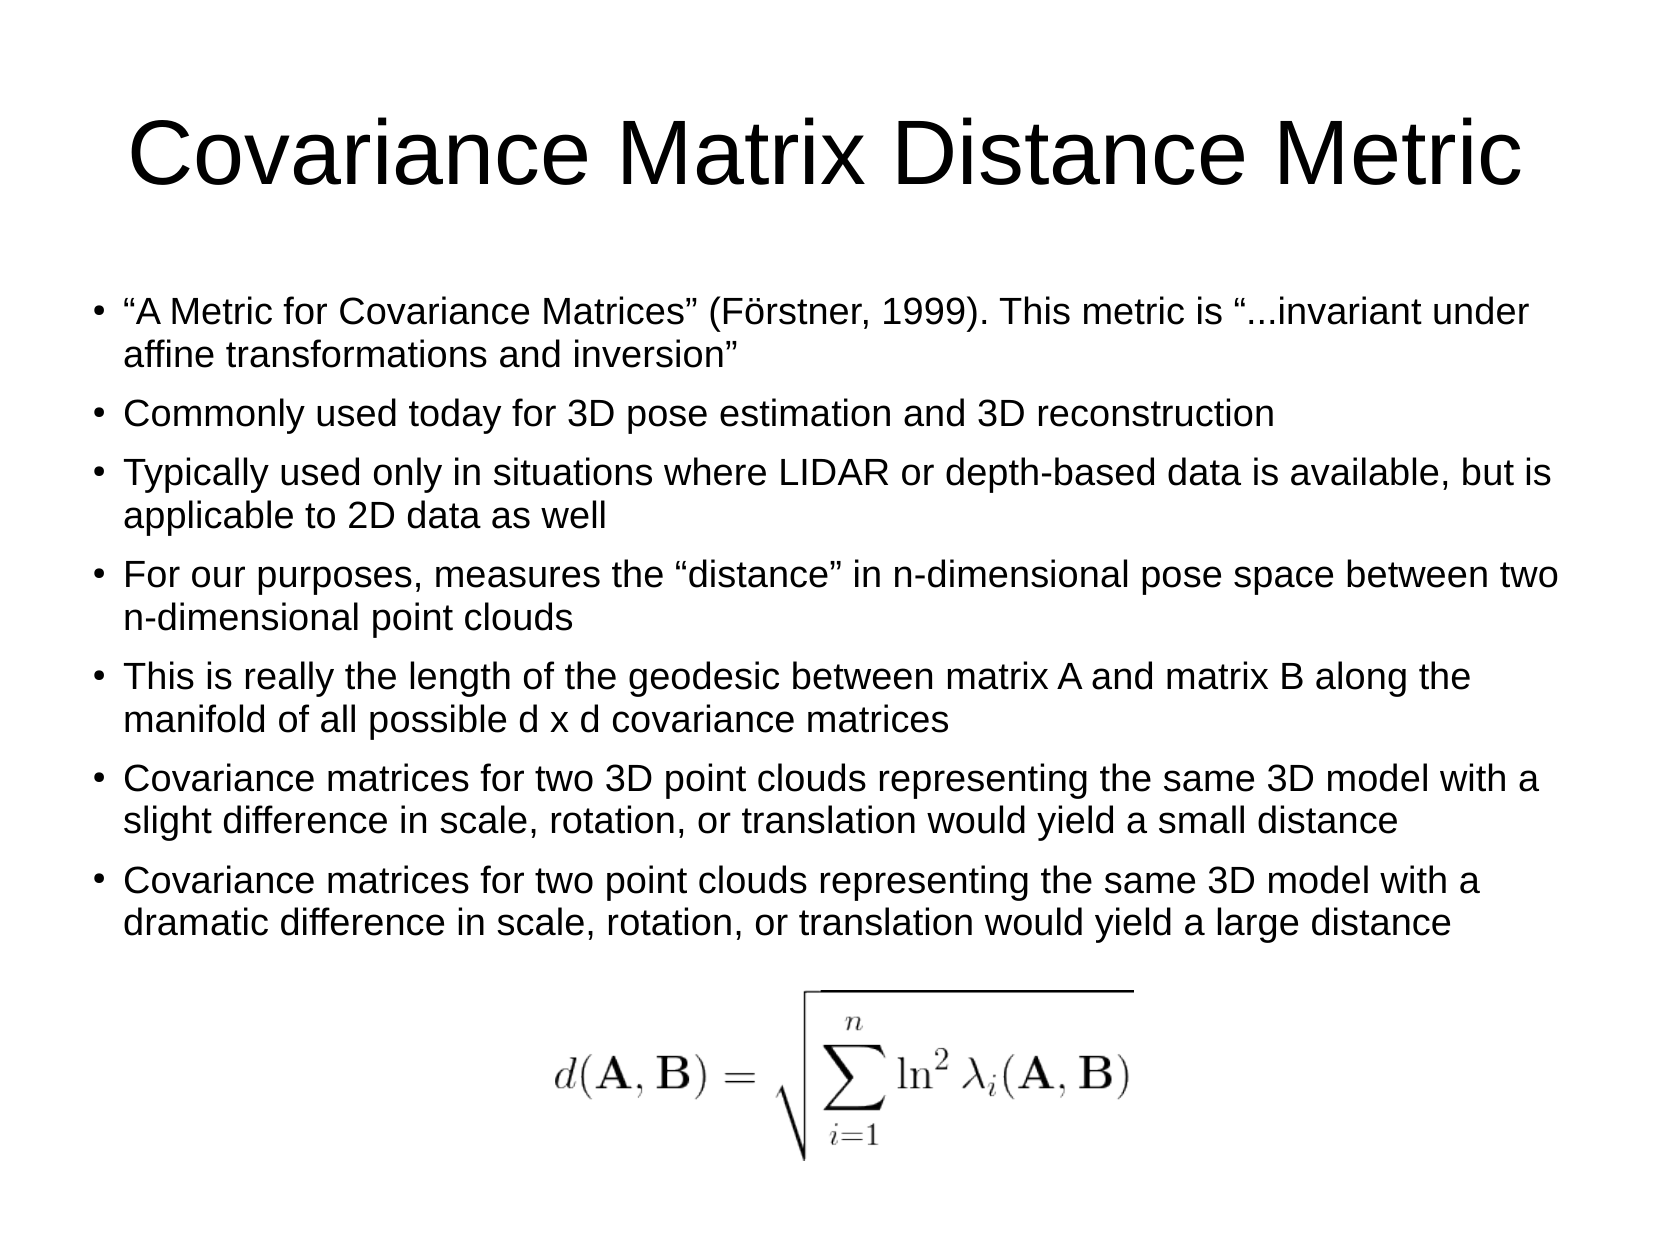

# Covariance Matrix Distance Metric
“A Metric for Covariance Matrices” (Förstner, 1999). This metric is “...invariant under affine transformations and inversion”
Commonly used today for 3D pose estimation and 3D reconstruction
Typically used only in situations where LIDAR or depth-based data is available, but is applicable to 2D data as well
For our purposes, measures the “distance” in n-dimensional pose space between two n-dimensional point clouds
This is really the length of the geodesic between matrix A and matrix B along the manifold of all possible d x d covariance matrices
Covariance matrices for two 3D point clouds representing the same 3D model with a slight difference in scale, rotation, or translation would yield a small distance
Covariance matrices for two point clouds representing the same 3D model with a dramatic difference in scale, rotation, or translation would yield a large distance